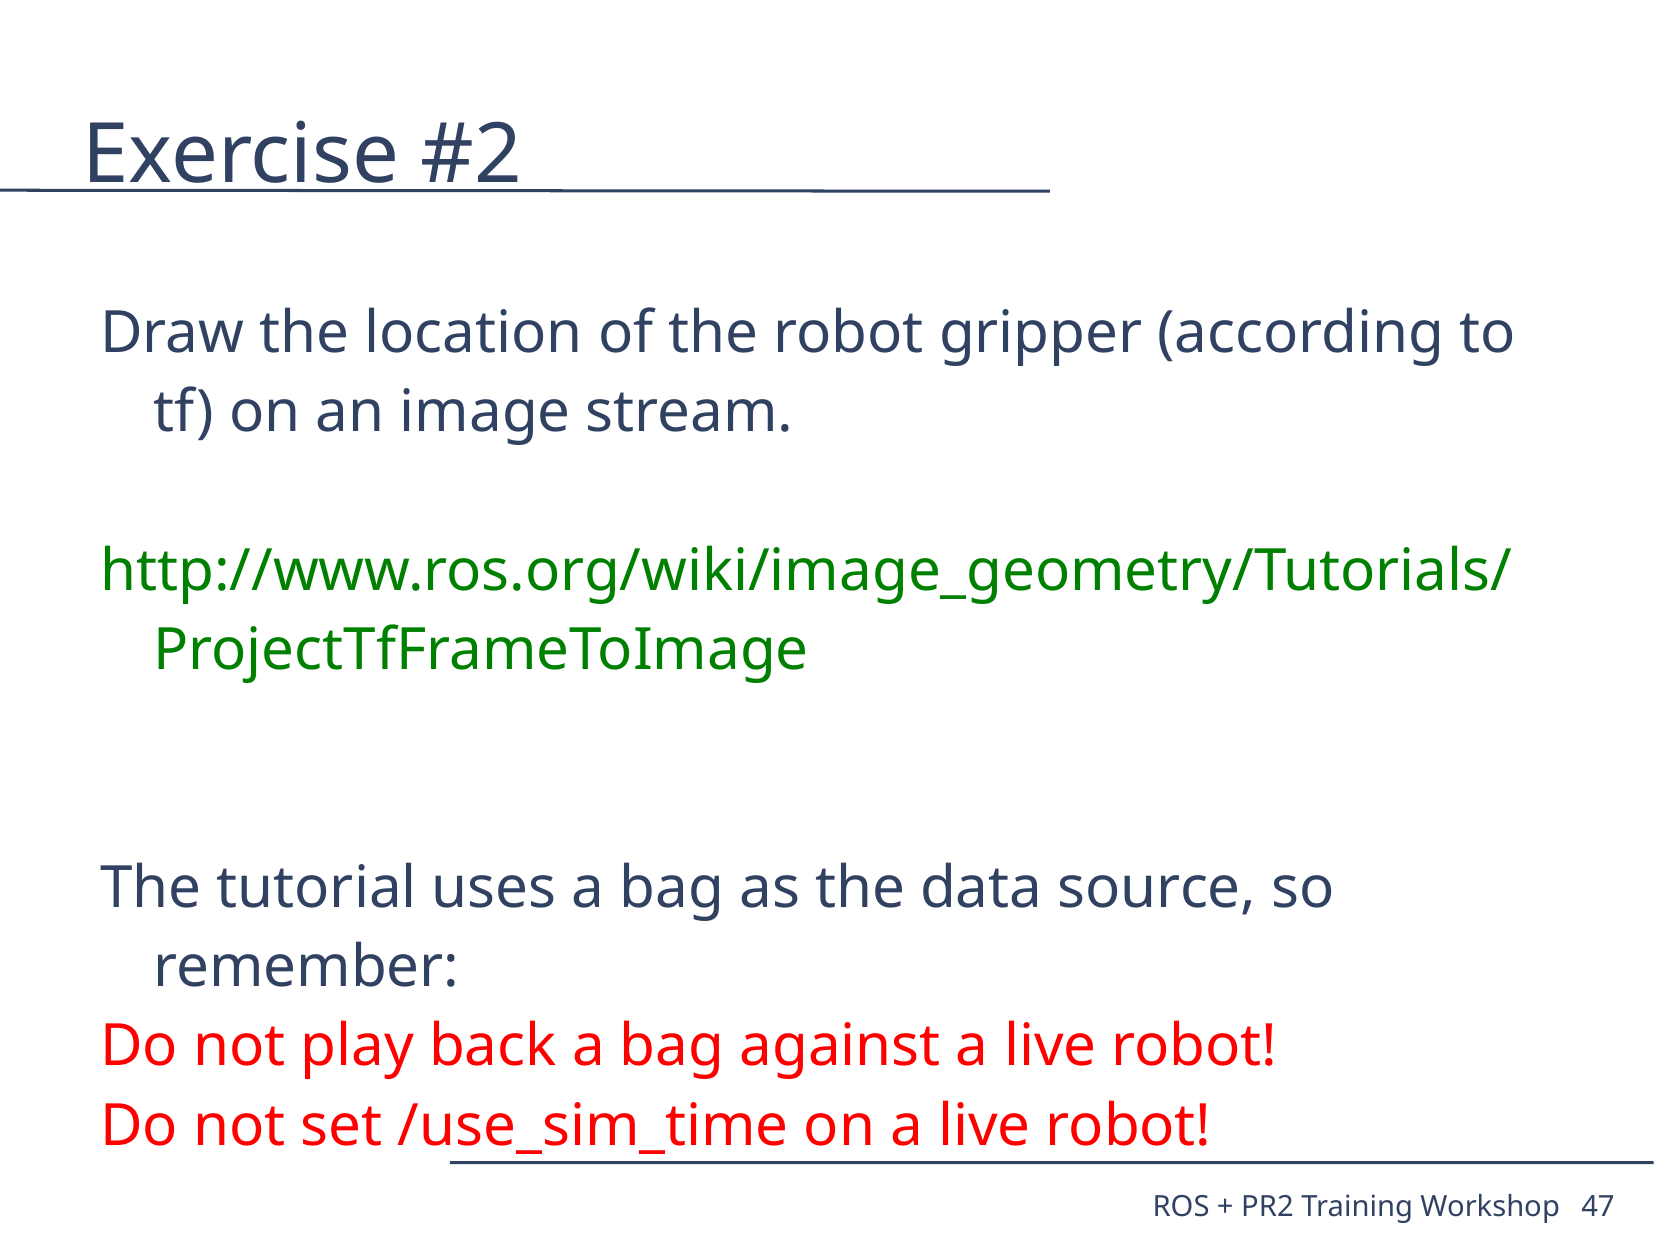

# Exercise #2
Draw the location of the robot gripper (according to tf) on an image stream.
http://www.ros.org/wiki/image_geometry/Tutorials/ProjectTfFrameToImage
The tutorial uses a bag as the data source, so remember:
Do not play back a bag against a live robot!
Do not set /use_sim_time on a live robot!